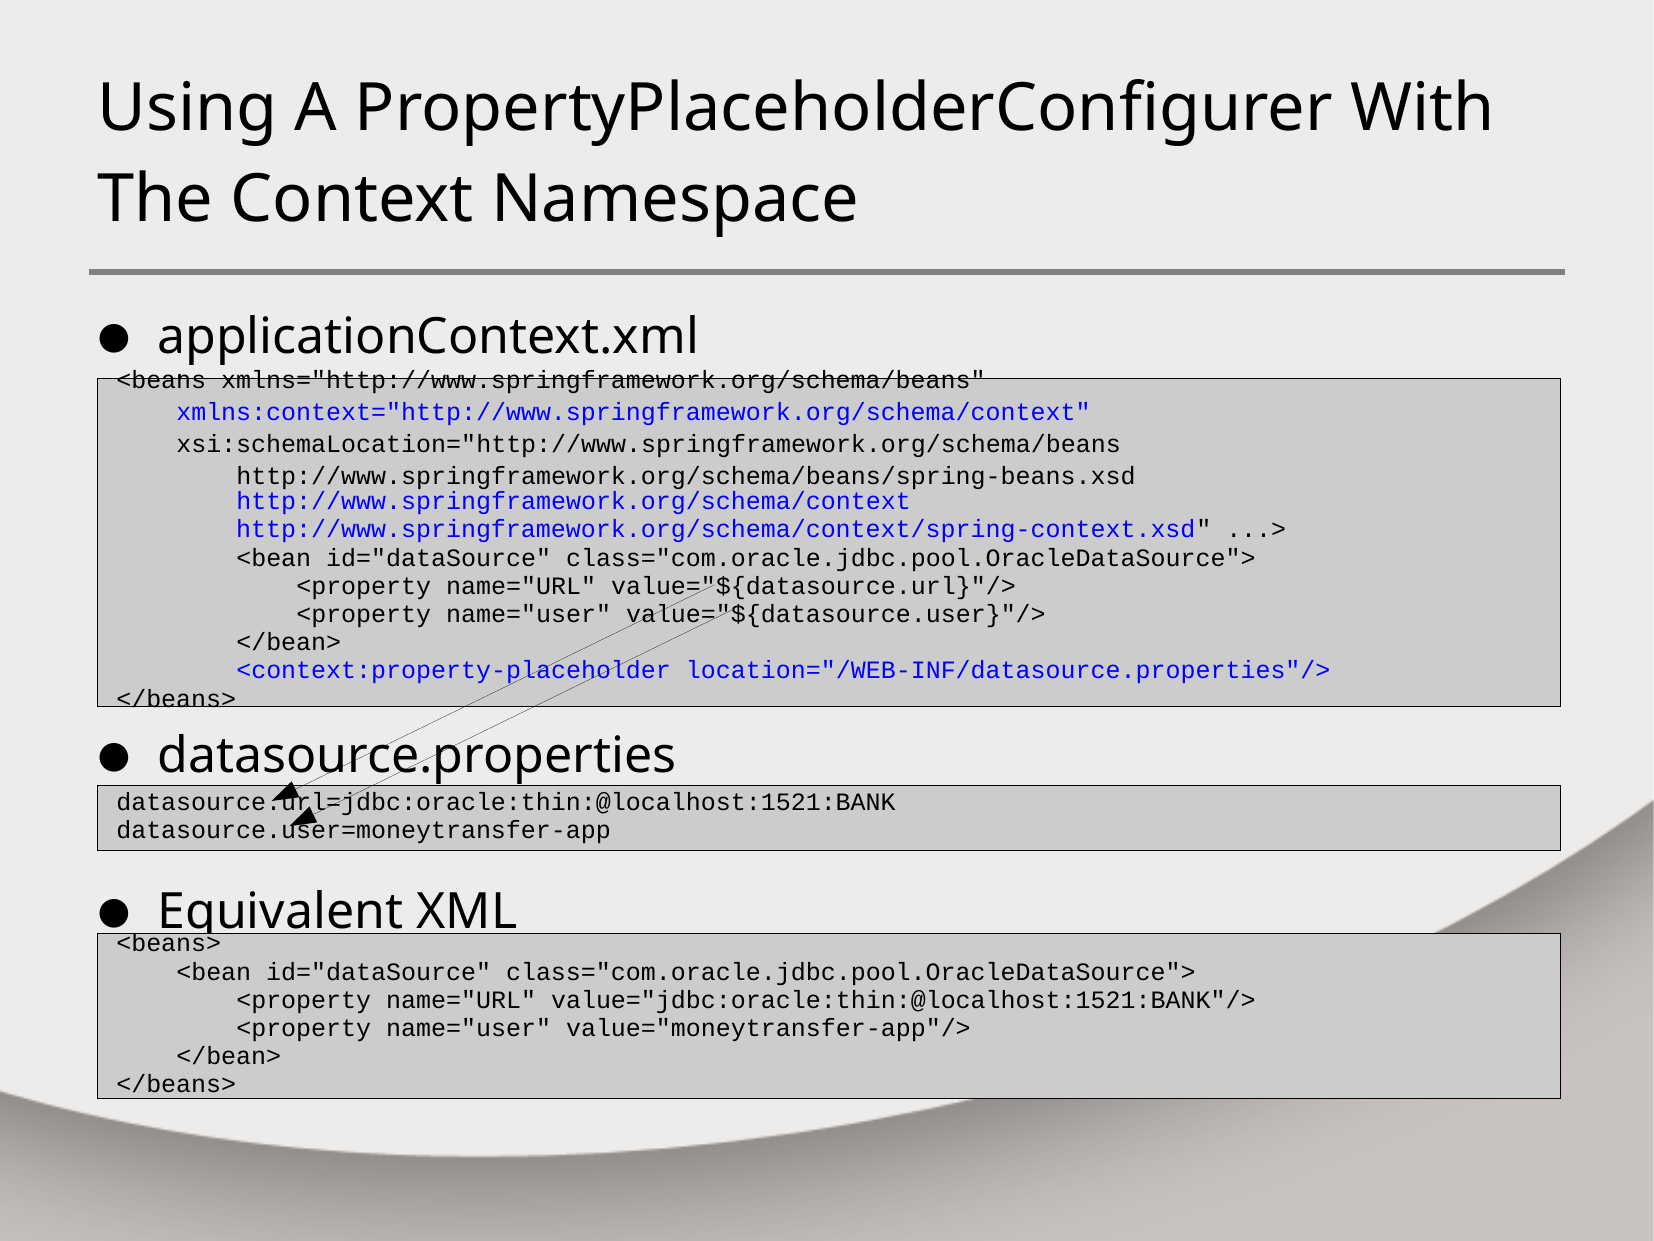

# Using A PropertyPlaceholderConfigurer With The Context Namespace
applicationContext.xml
datasource.properties
Equivalent XML
<beans>
 <bean id="dataSource" class="com.oracle.jdbc.pool.OracleDataSource">
 <property name="URL" value="${datasource.url}"/>
 <property name="user" value="${datasource.user}"/>
 </bean>
 <bean class="org.springframework.beans.factory.config.PropertyPlaceholderConfigurer">
 <property name="location" value="/WEB-INF/datasource.properties"/>
 </bean>
</beans>
<beans xmlns="http://www.springframework.org/schema/beans"
 xmlns:context="http://www.springframework.org/schema/context"
 xsi:schemaLocation="http://www.springframework.org/schema/beans
 http://www.springframework.org/schema/beans/spring-beans.xsd
 http://www.springframework.org/schema/context
 http://www.springframework.org/schema/context/spring-context.xsd" ...>
 <bean id="dataSource" class="com.oracle.jdbc.pool.OracleDataSource">
 <property name="URL" value="${datasource.url}"/>
 <property name="user" value="${datasource.user}"/>
 </bean>
 <context:property-placeholder location="/WEB-INF/datasource.properties"/>
</beans>
datasource.url=jdbc:oracle:thin:@localhost:1521:BANK
datasource.user=moneytransfer-app
<beans>
 <bean id="dataSource" class="com.oracle.jdbc.pool.OracleDataSource">
 <property name="URL" value="jdbc:oracle:thin:@localhost:1521:BANK"/>
 <property name="user" value="moneytransfer-app"/>
 </bean>
</beans>